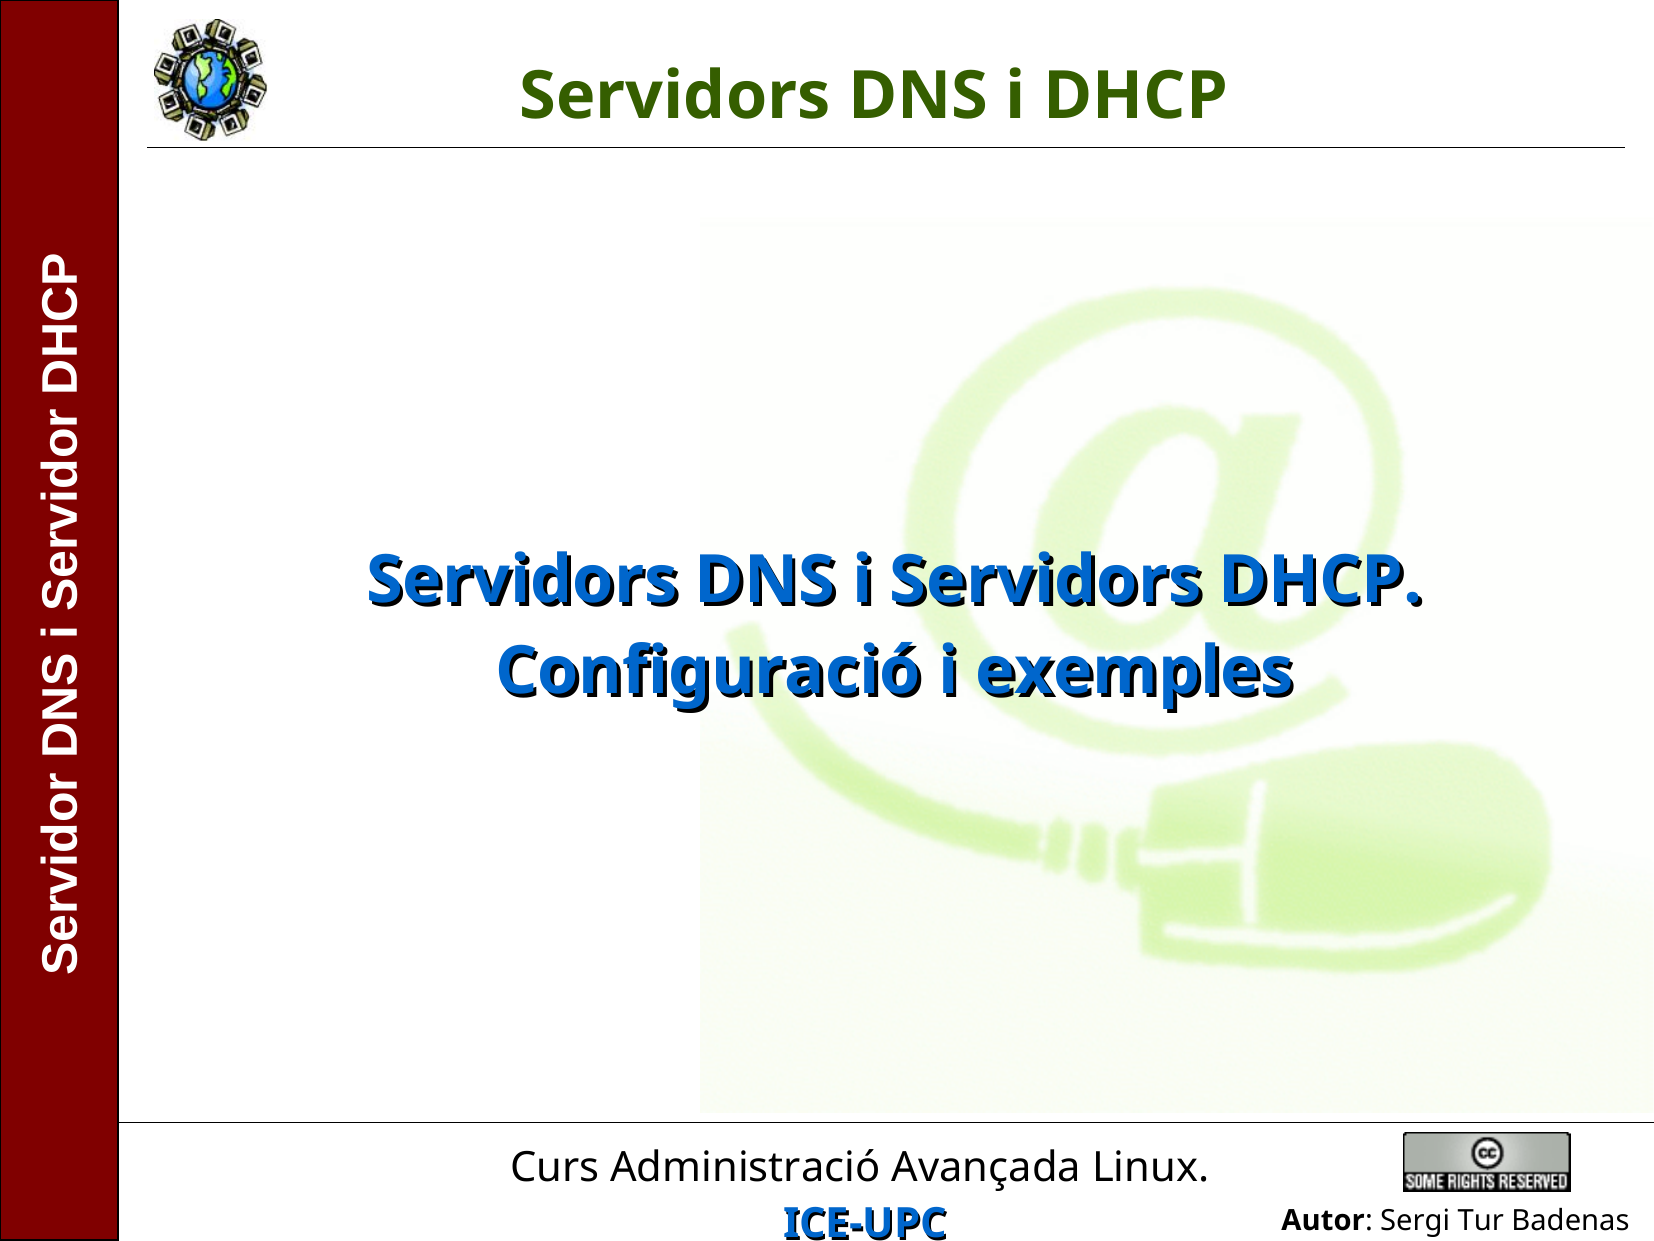

# Servidors DNS i DHCP
Servidors DNS i Servidors DHCP.
Configuració i exemples